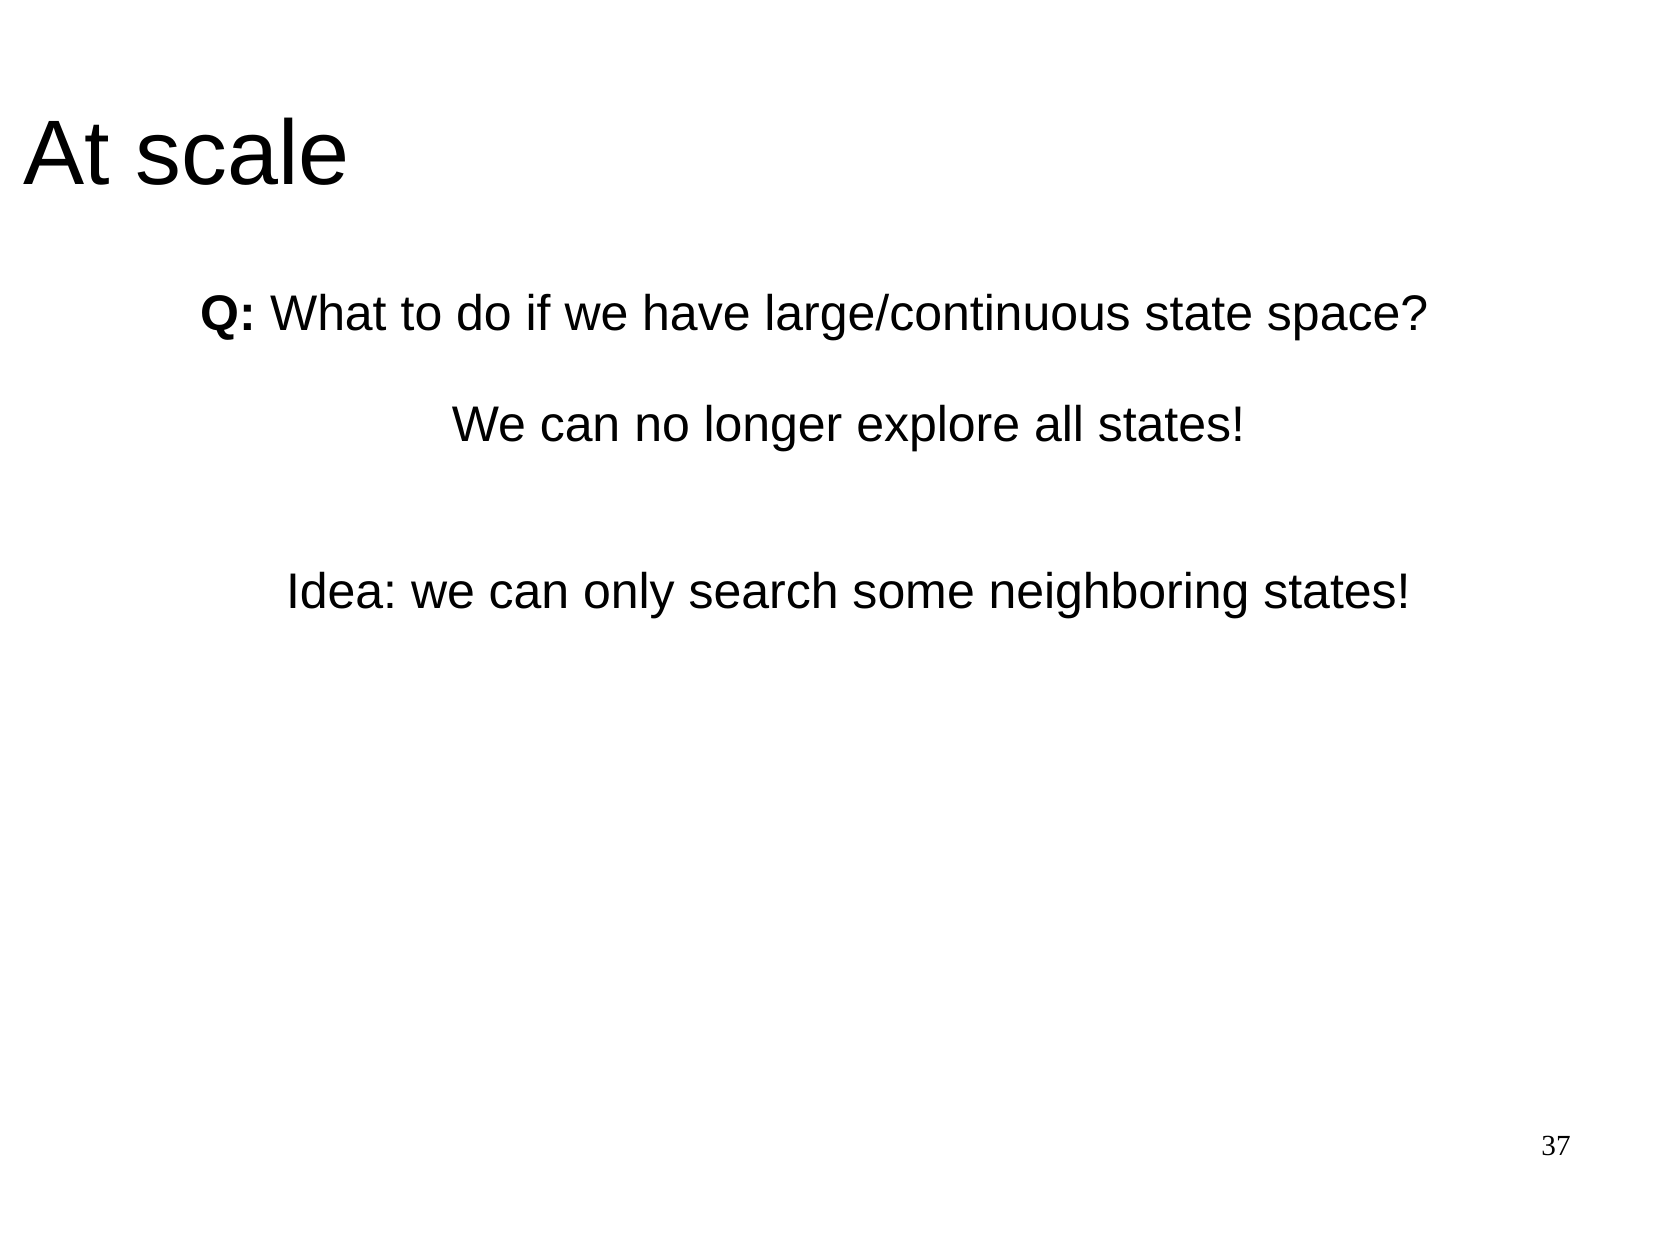

# At scale
Q: What to do if we have large/continuous state space?
We can no longer explore all states!
Idea: we can only search some neighboring states!
37